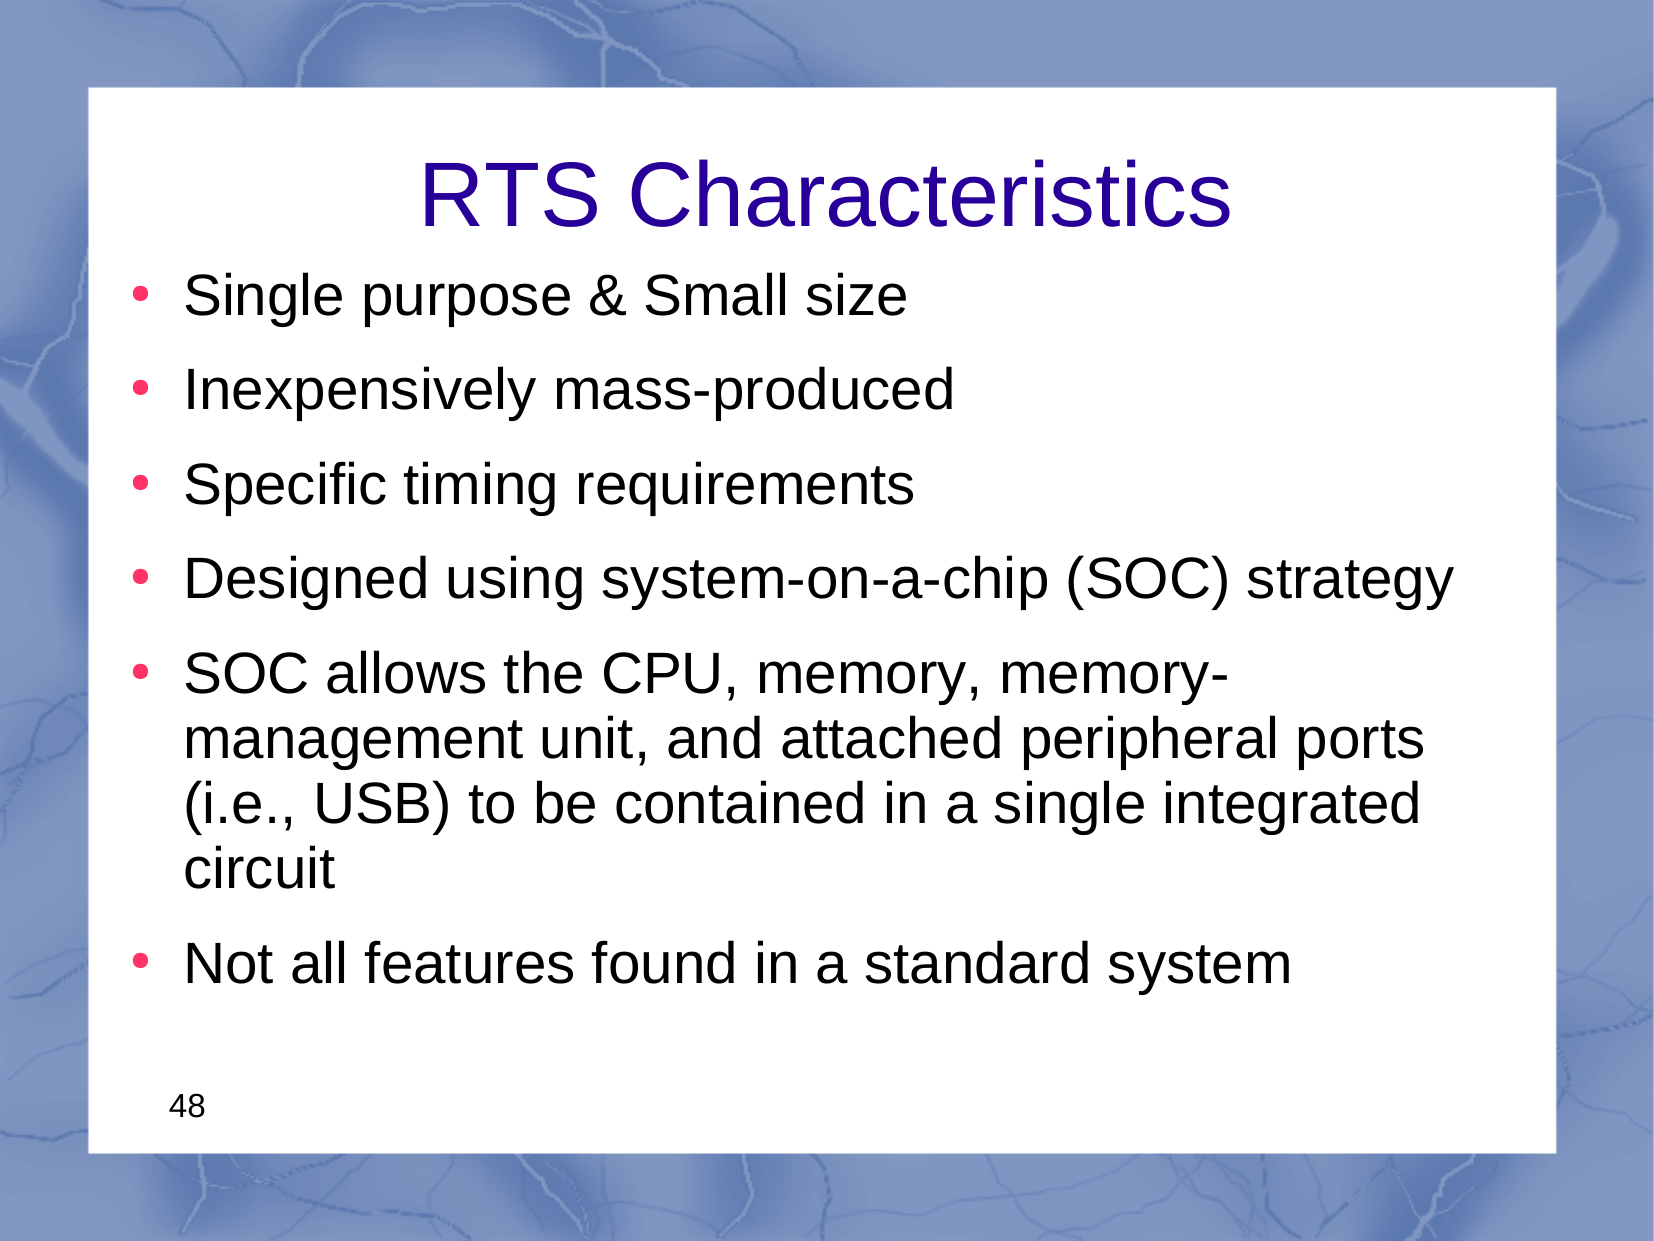

# RTS Characteristics
Single purpose & Small size
Inexpensively mass-produced
Specific timing requirements
Designed using system-on-a-chip (SOC) strategy
SOC allows the CPU, memory, memory-management unit, and attached peripheral ports (i.e., USB) to be contained in a single integrated circuit
Not all features found in a standard system
48